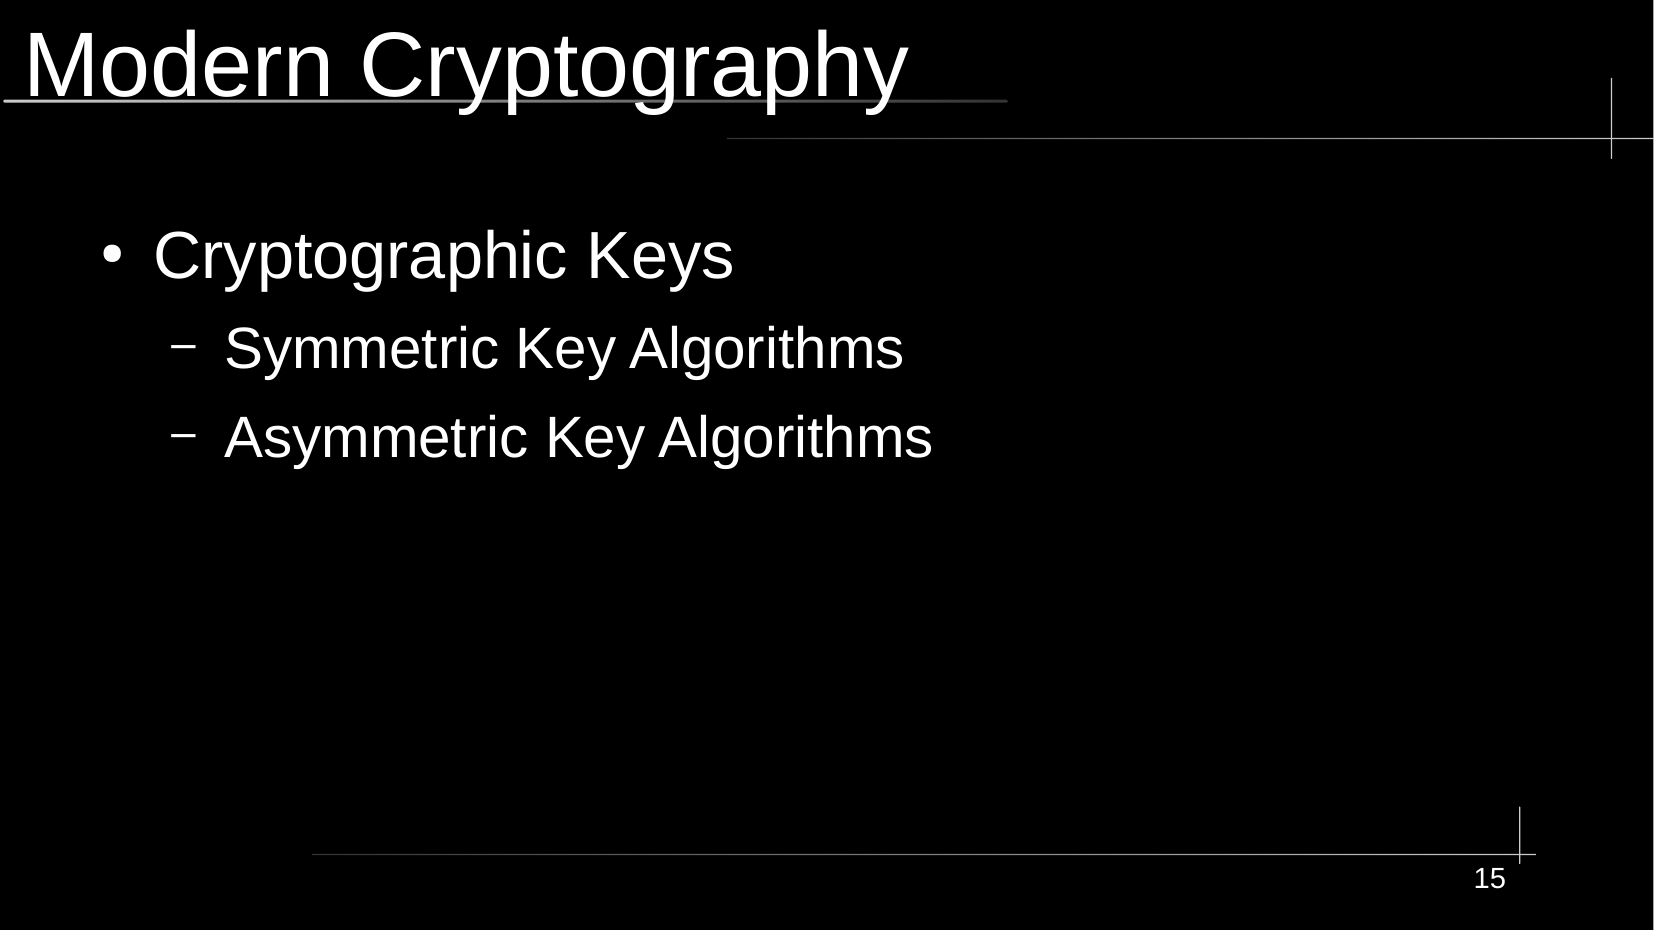

# Modern Cryptography
Cryptographic Keys
Symmetric Key Algorithms
Asymmetric Key Algorithms
15